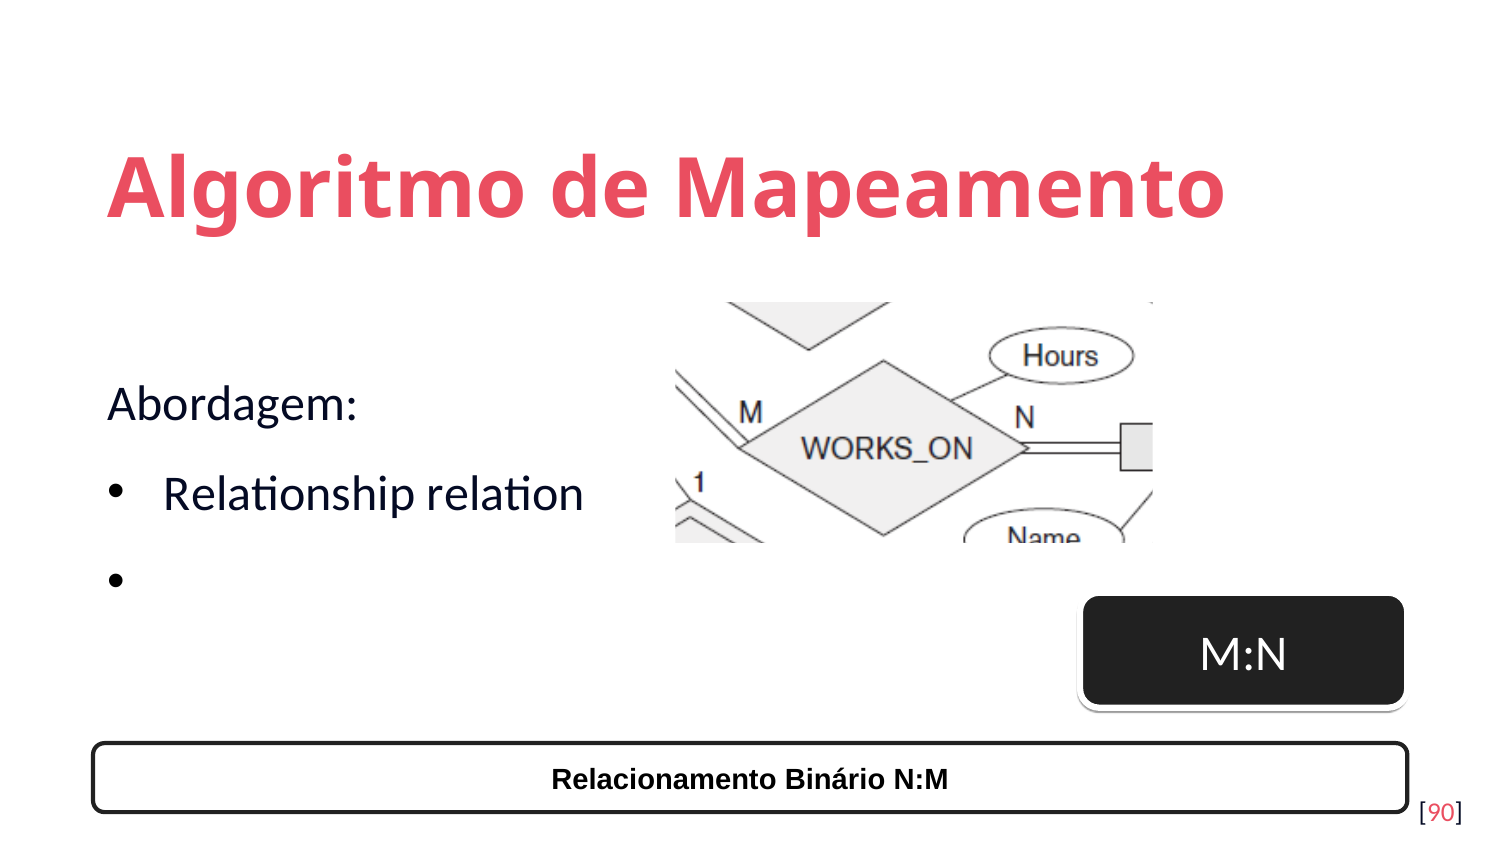

Algoritmo de Mapeamento
Abordagem:
Relationship relation
M:N
Relacionamento Binário N:M